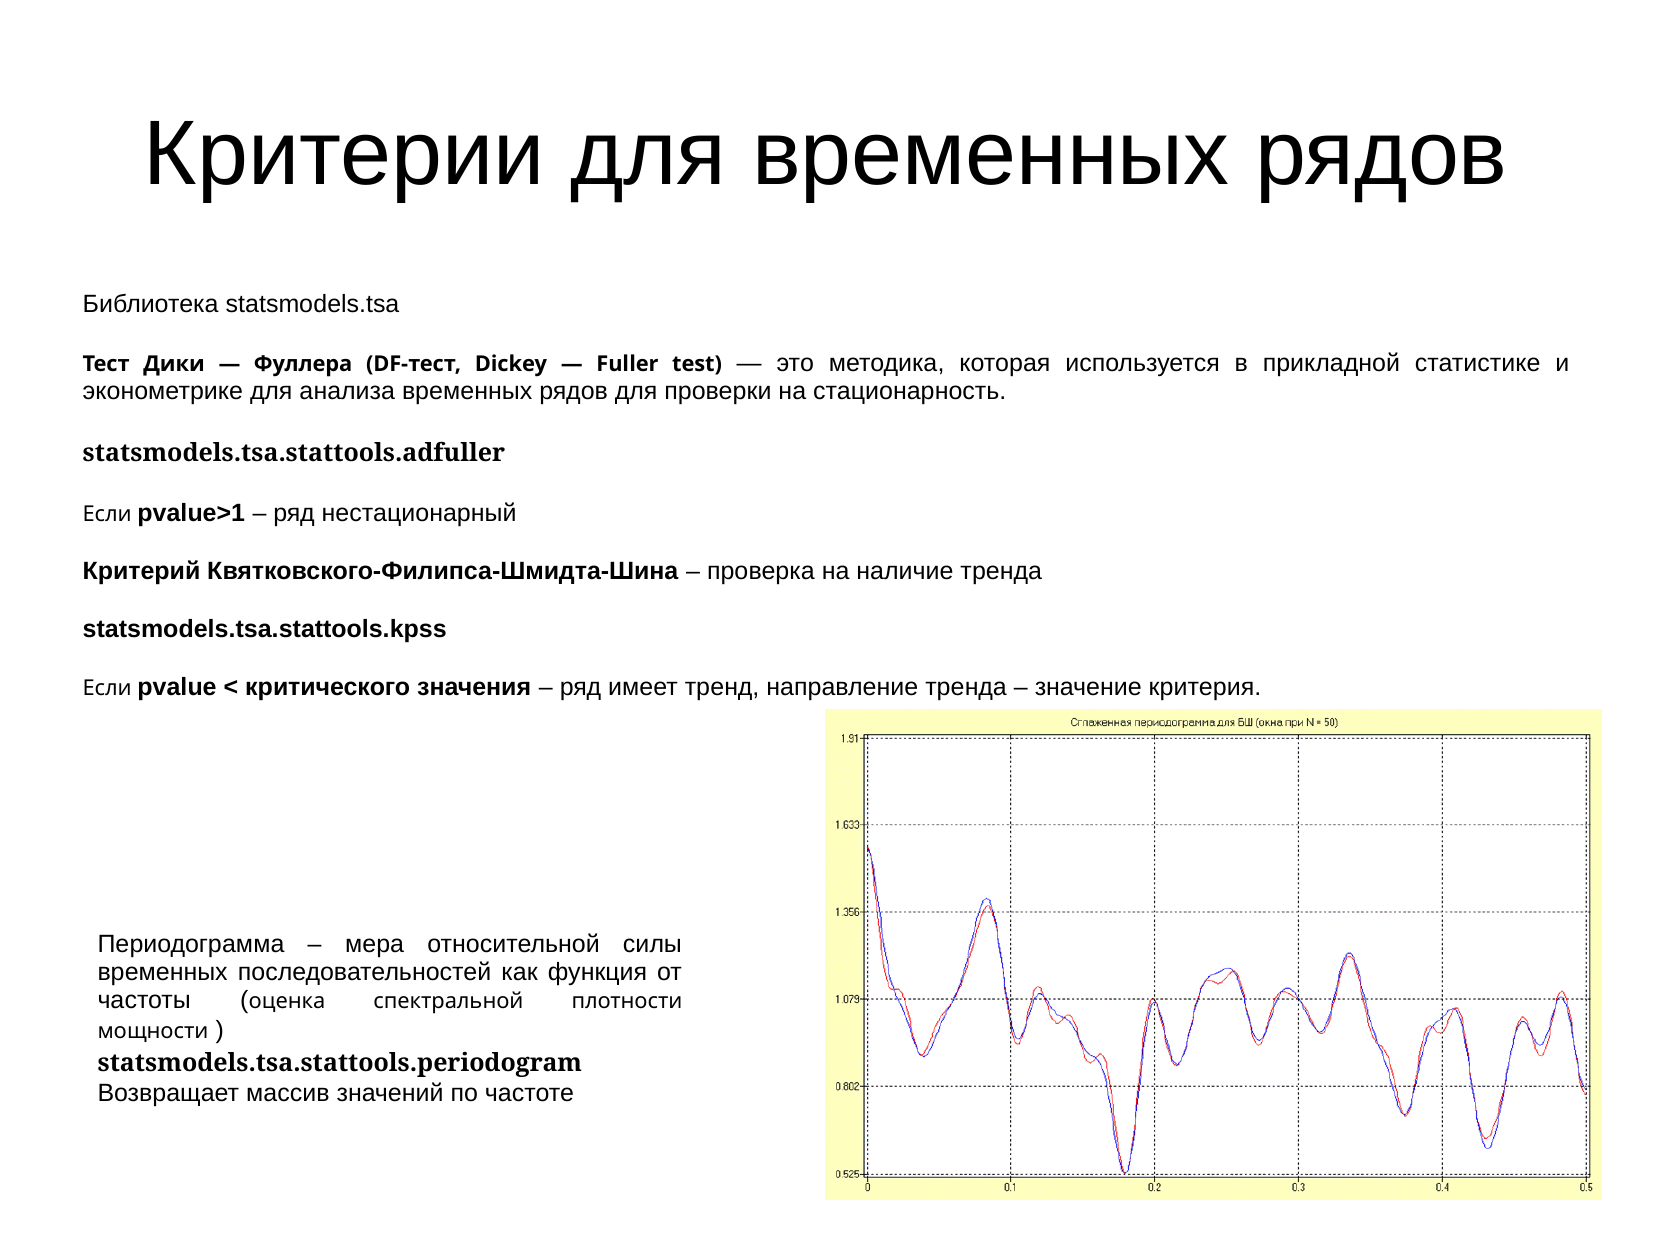

# Критерии для временных рядов
Библиотека statsmodels.tsa
Тест Дики — Фуллера (DF-тест, Dickey — Fuller test) — это методика, которая используется в прикладной статистике и эконометрике для анализа временных рядов для проверки на стационарность.
statsmodels.tsa.stattools.adfuller
Если pvalue>1 – ряд нестационарный
Критерий Квятковского-Филипса-Шмидта-Шина – проверка на наличие тренда
statsmodels.tsa.stattools.kpss
Если pvalue < критического значения – ряд имеет тренд, направление тренда – значение критерия.
Периодограмма – мера относительной силы временных последовательностей как функция от частоты (оценка спектральной плотности мощности )
statsmodels.tsa.stattools.periodogram
Возвращает массив значений по частоте